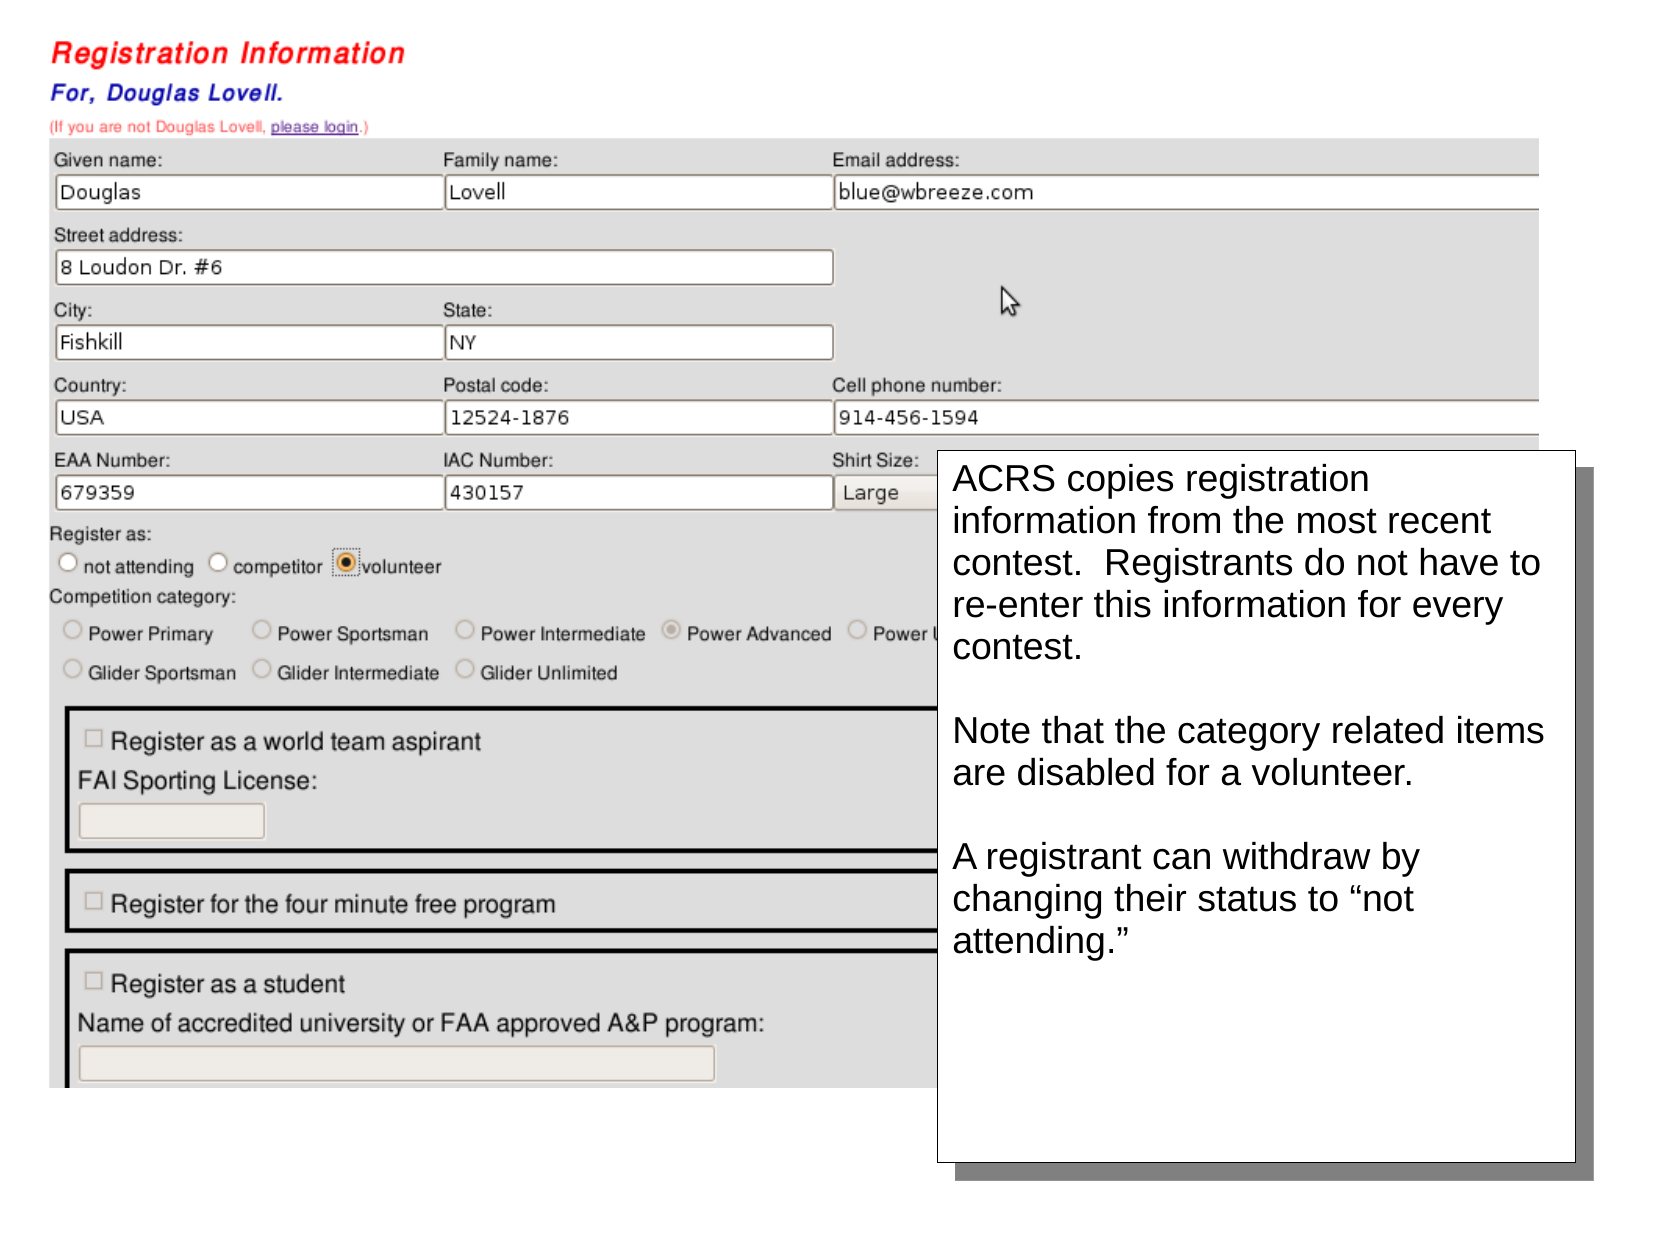

ACRS copies registration information from the most recent contest. Registrants do not have to re-enter this information for every contest.
Note that the category related items are disabled for a volunteer.
A registrant can withdraw by changing their status to “not attending.”